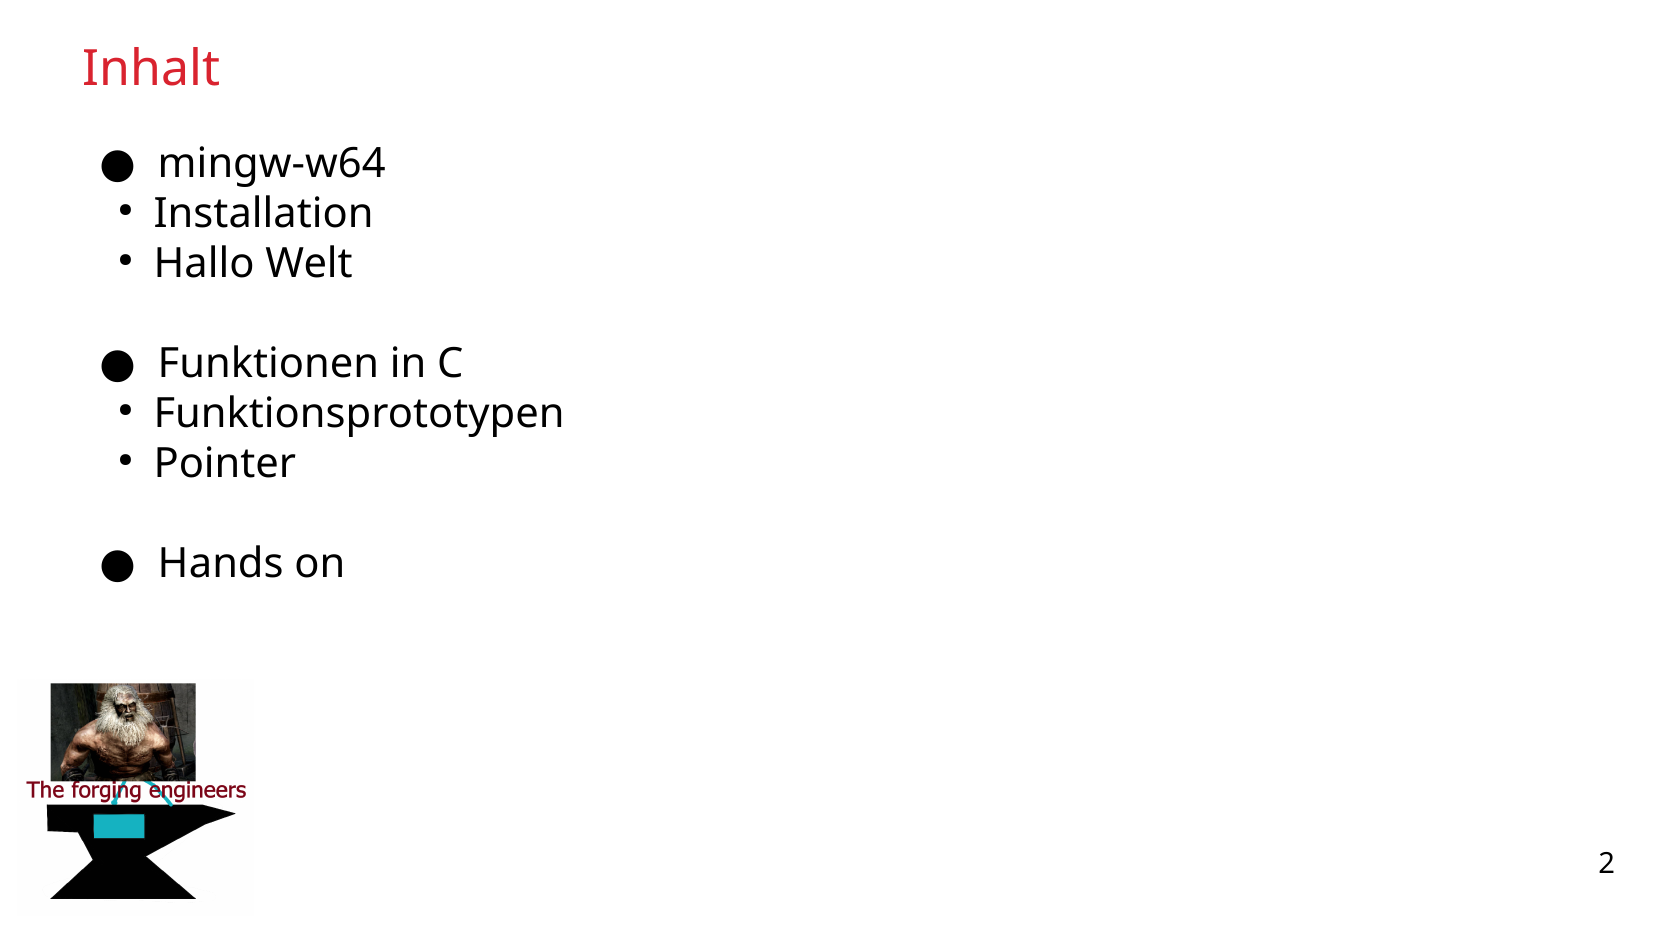

# Inhalt
mingw-w64
Installation
Hallo Welt
Funktionen in C
Funktionsprototypen
Pointer
Hands on